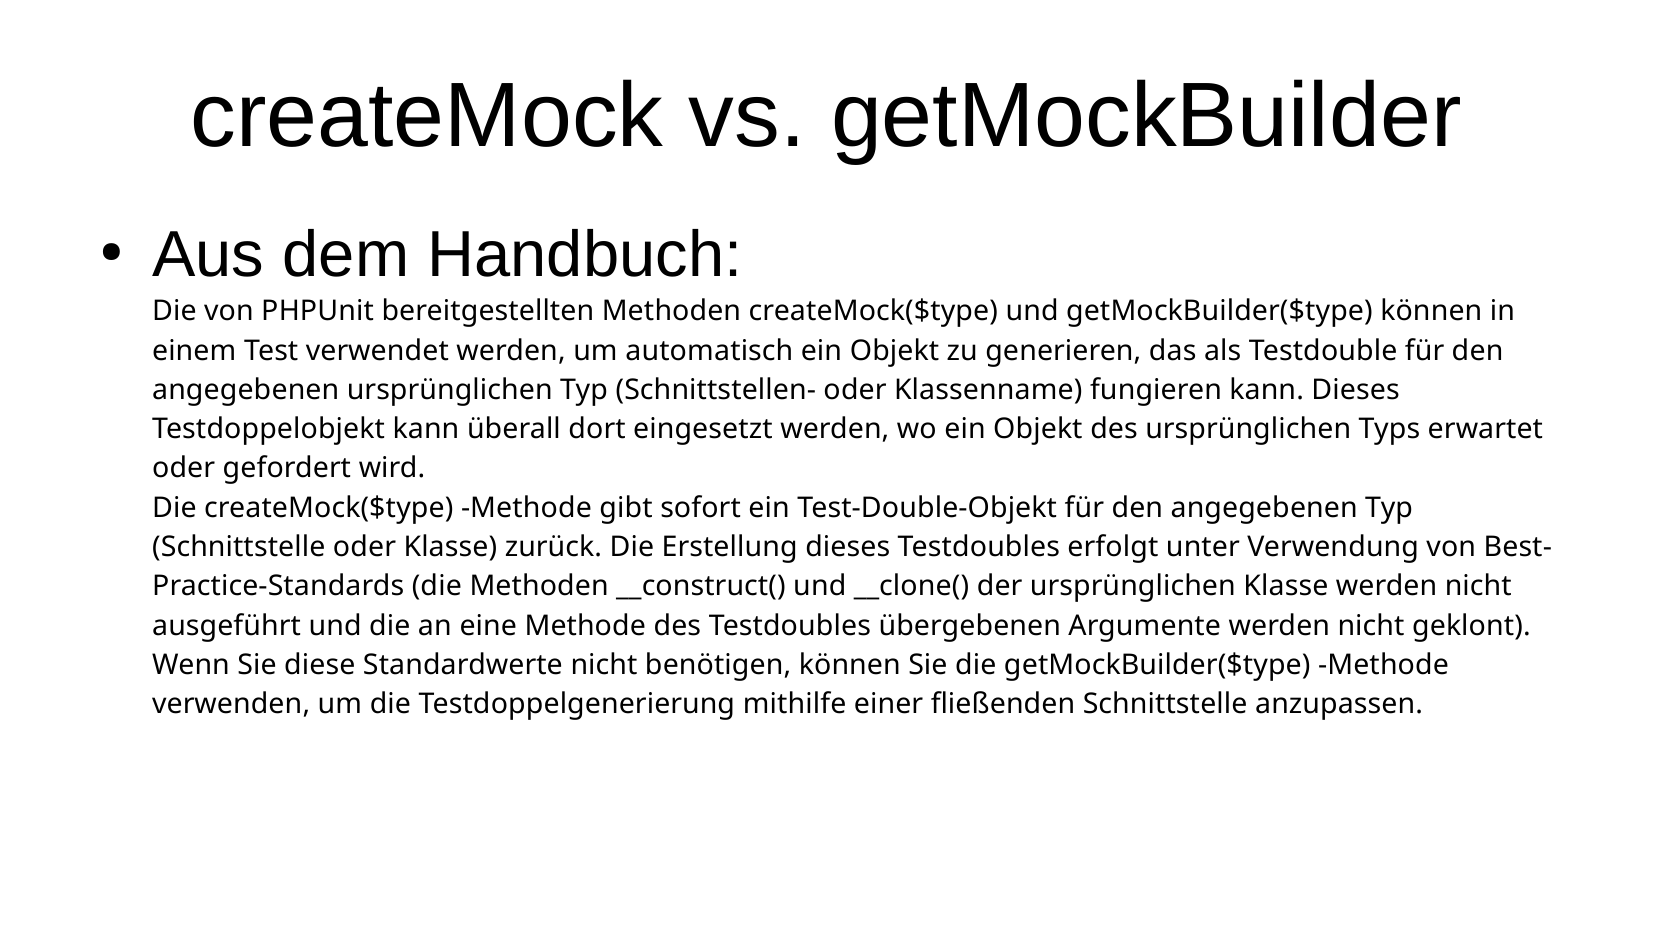

# createMock vs. getMockBuilder
Aus dem Handbuch:
Die von PHPUnit bereitgestellten Methoden createMock($type) und getMockBuilder($type) können in einem Test verwendet werden, um automatisch ein Objekt zu generieren, das als Testdouble für den angegebenen ursprünglichen Typ (Schnittstellen- oder Klassenname) fungieren kann. Dieses Testdoppelobjekt kann überall dort eingesetzt werden, wo ein Objekt des ursprünglichen Typs erwartet oder gefordert wird.
Die createMock($type) -Methode gibt sofort ein Test-Double-Objekt für den angegebenen Typ (Schnittstelle oder Klasse) zurück. Die Erstellung dieses Testdoubles erfolgt unter Verwendung von Best-Practice-Standards (die Methoden __construct() und __clone() der ursprünglichen Klasse werden nicht ausgeführt und die an eine Methode des Testdoubles übergebenen Argumente werden nicht geklont).
Wenn Sie diese Standardwerte nicht benötigen, können Sie die getMockBuilder($type) -Methode verwenden, um die Testdoppelgenerierung mithilfe einer fließenden Schnittstelle anzupassen.